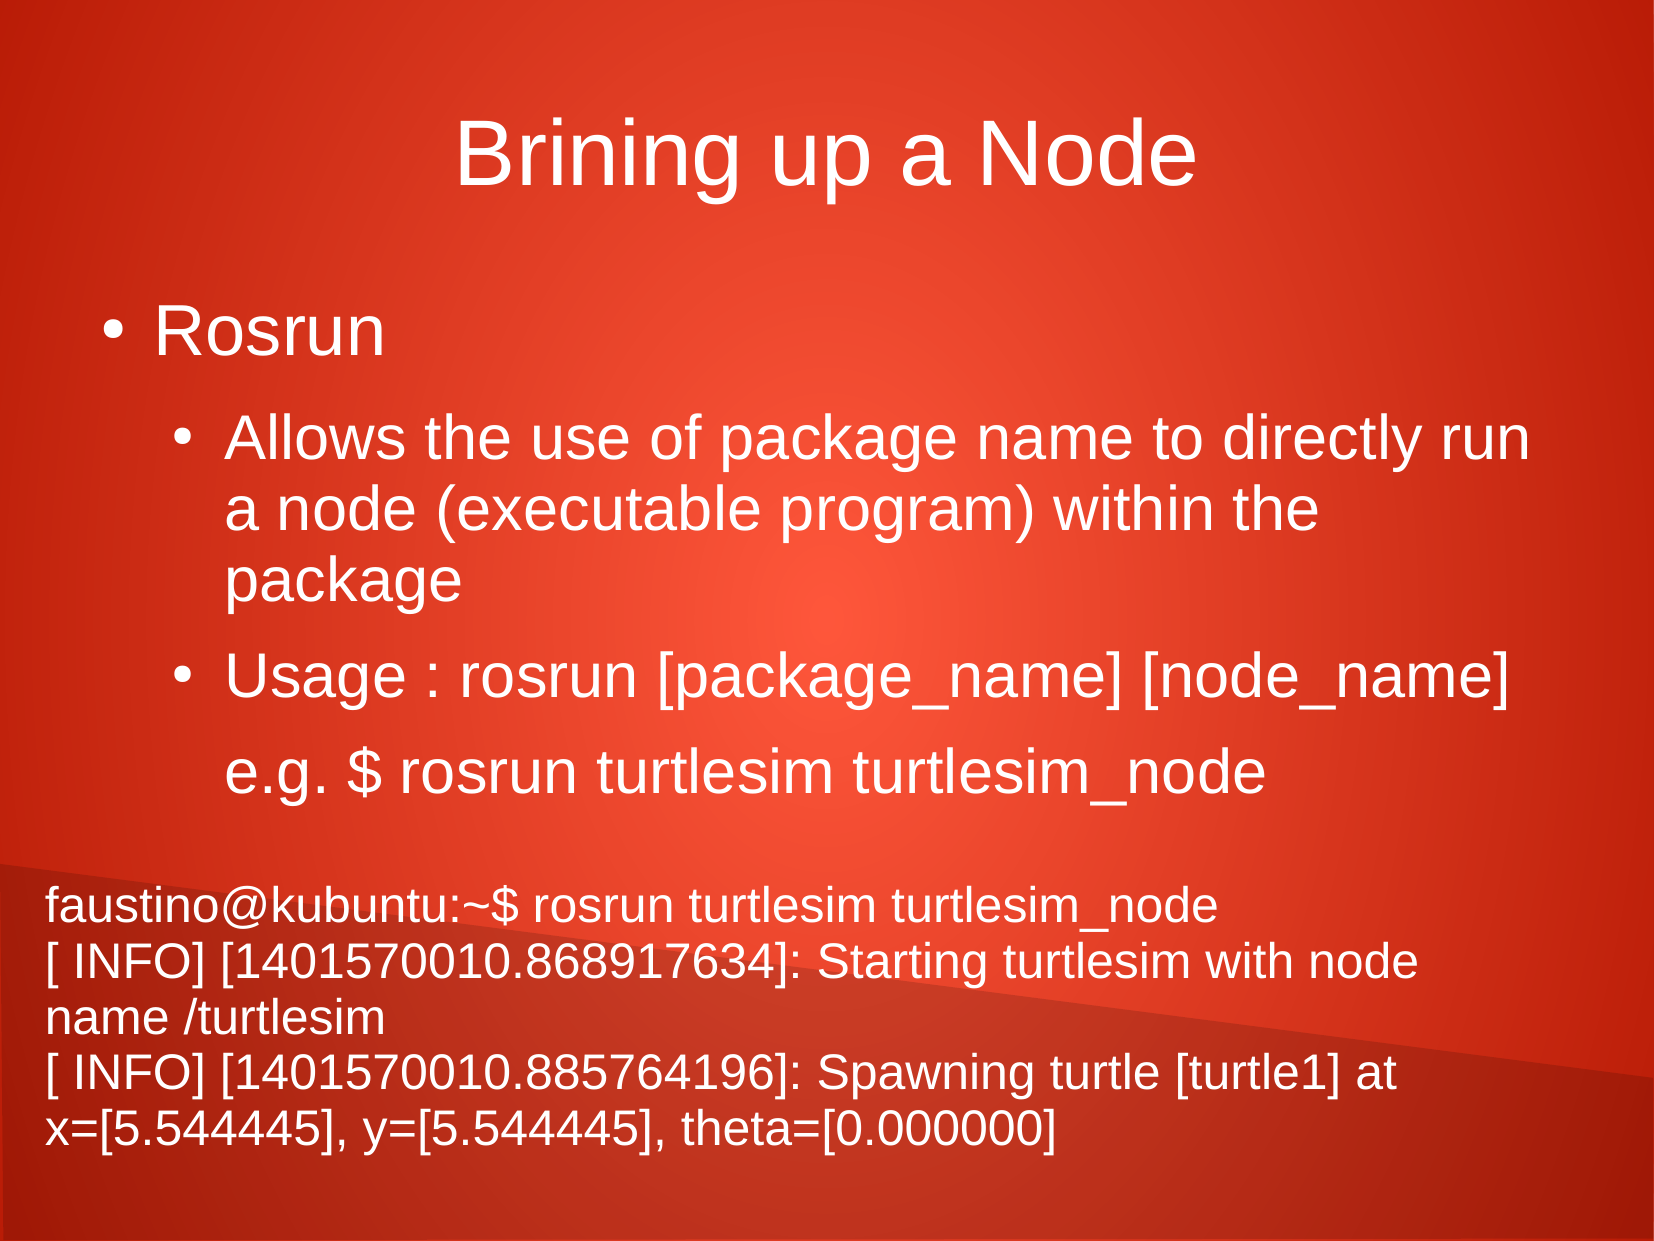

# Brining up a Node
Rosrun
Allows the use of package name to directly run a node (executable program) within the package
Usage : rosrun [package_name] [node_name]
e.g. $ rosrun turtlesim turtlesim_node
faustino@kubuntu:~$ rosrun turtlesim turtlesim_node
[ INFO] [1401570010.868917634]: Starting turtlesim with node name /turtlesim
[ INFO] [1401570010.885764196]: Spawning turtle [turtle1] at x=[5.544445], y=[5.544445], theta=[0.000000]